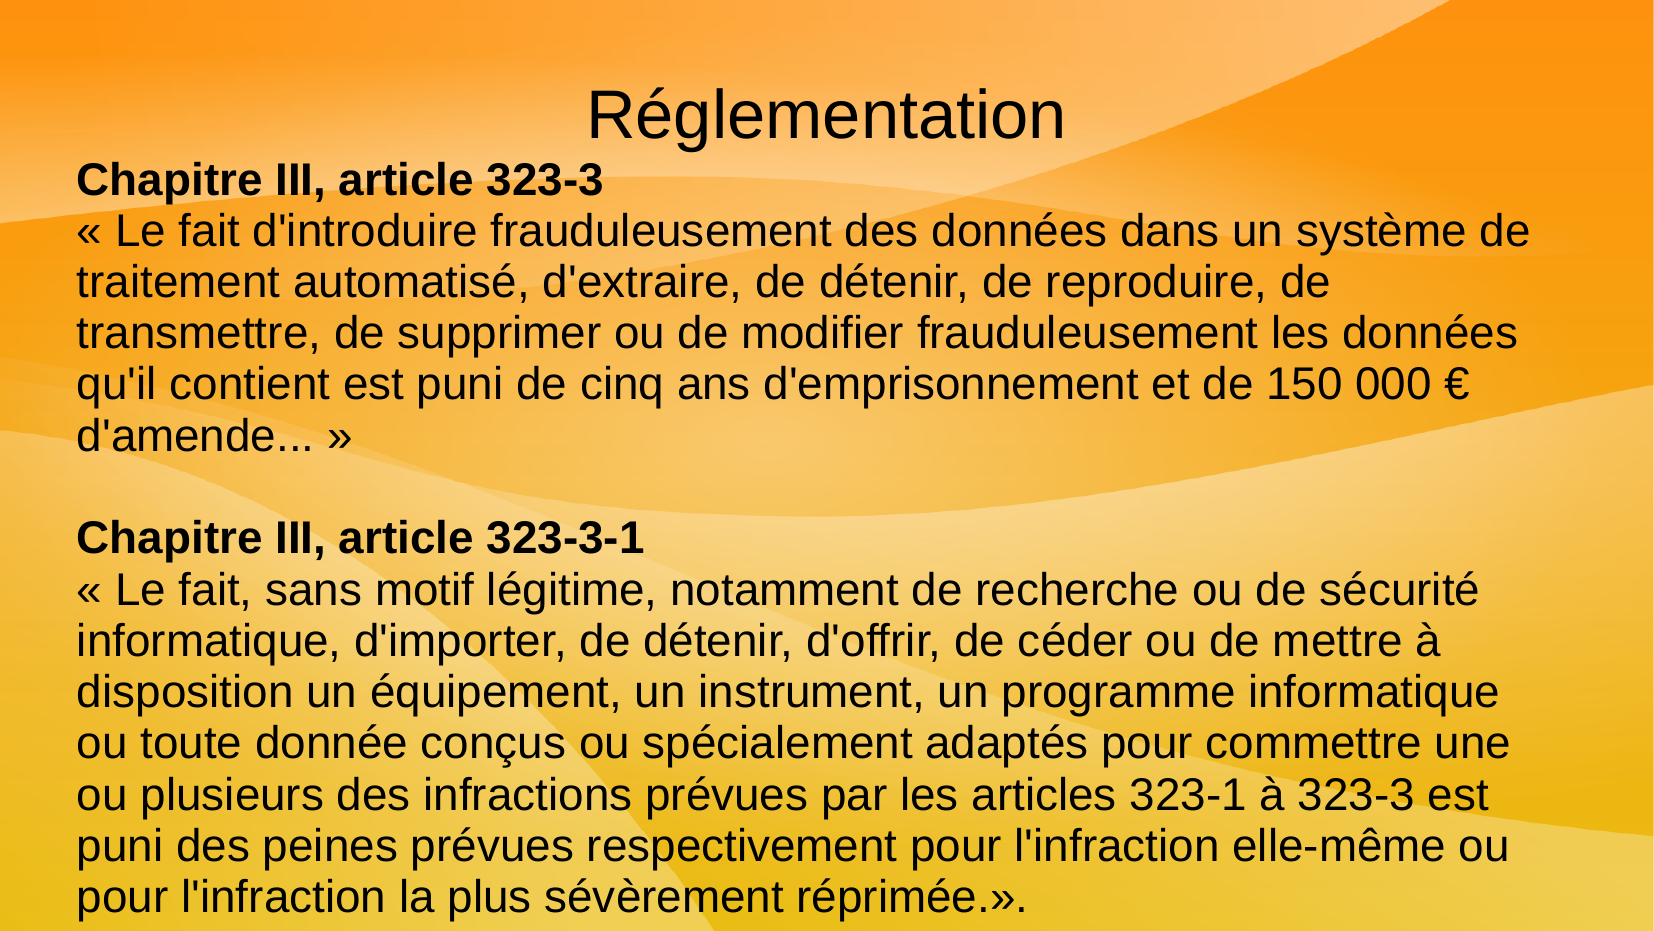

# Réglementation
Chapitre III, article 323-3
« Le fait d'introduire frauduleusement des données dans un système de traitement automatisé, d'extraire, de détenir, de reproduire, de transmettre, de supprimer ou de modifier frauduleusement les données qu'il contient est puni de cinq ans d'emprisonnement et de 150 000 € d'amende... »
Chapitre III, article 323-3-1
« Le fait, sans motif légitime, notamment de recherche ou de sécurité informatique, d'importer, de détenir, d'offrir, de céder ou de mettre à disposition un équipement, un instrument, un programme informatique ou toute donnée conçus ou spécialement adaptés pour commettre une ou plusieurs des infractions prévues par les articles 323-1 à 323-3 est puni des peines prévues respectivement pour l'infraction elle-même ou pour l'infraction la plus sévèrement réprimée.».